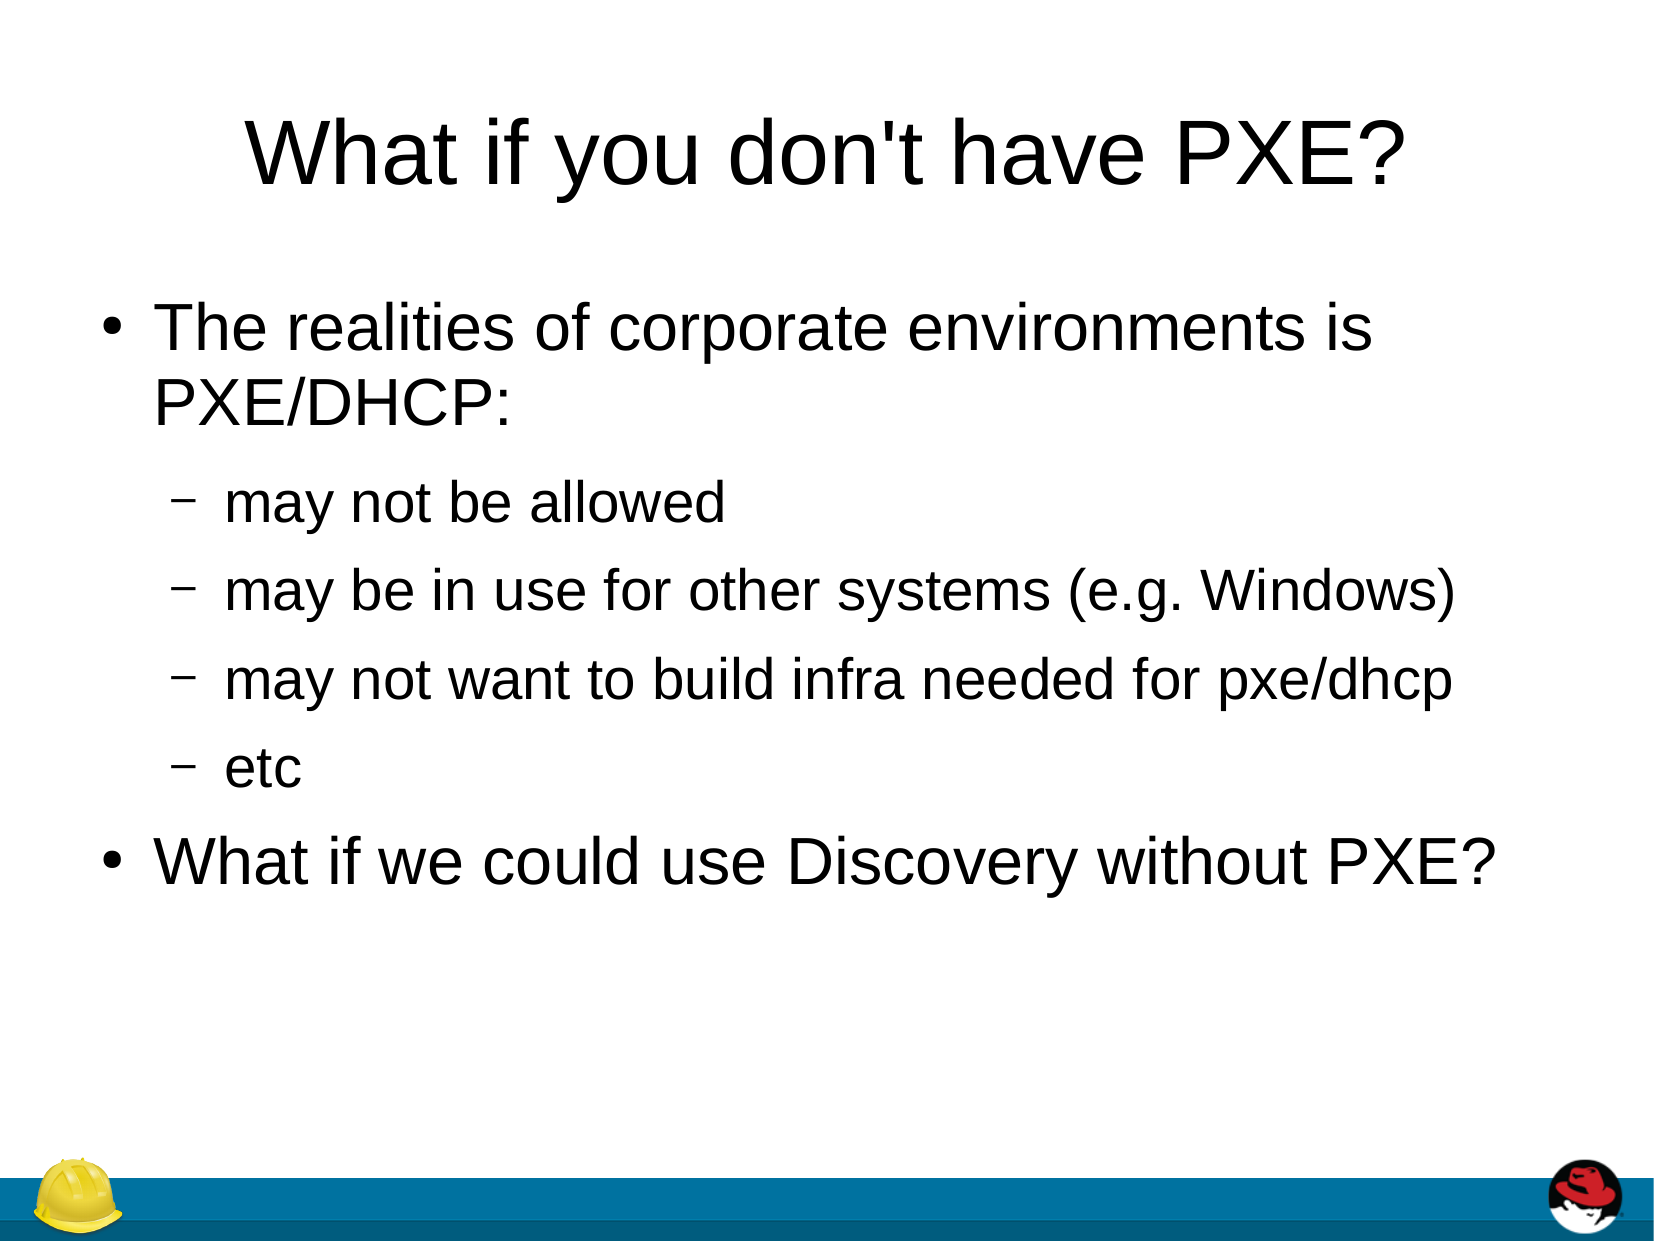

# What if you don't have PXE?
The realities of corporate environments is PXE/DHCP:
may not be allowed
may be in use for other systems (e.g. Windows)
may not want to build infra needed for pxe/dhcp
etc
What if we could use Discovery without PXE?